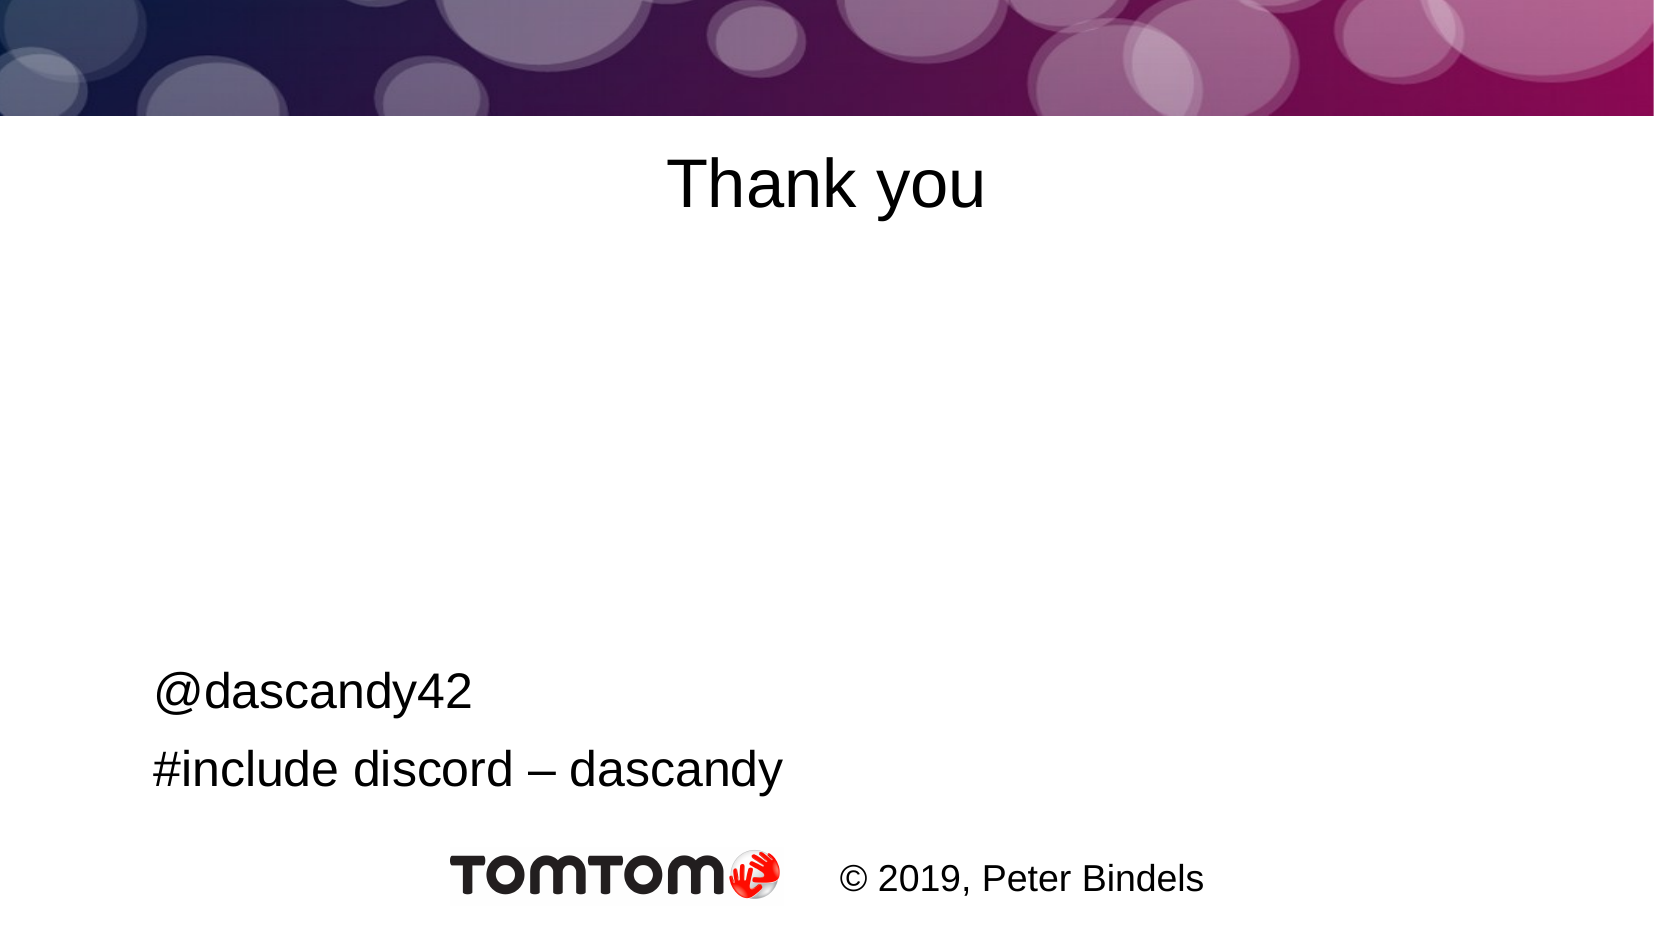

# Thank you
@dascandy42
#include discord – dascandy